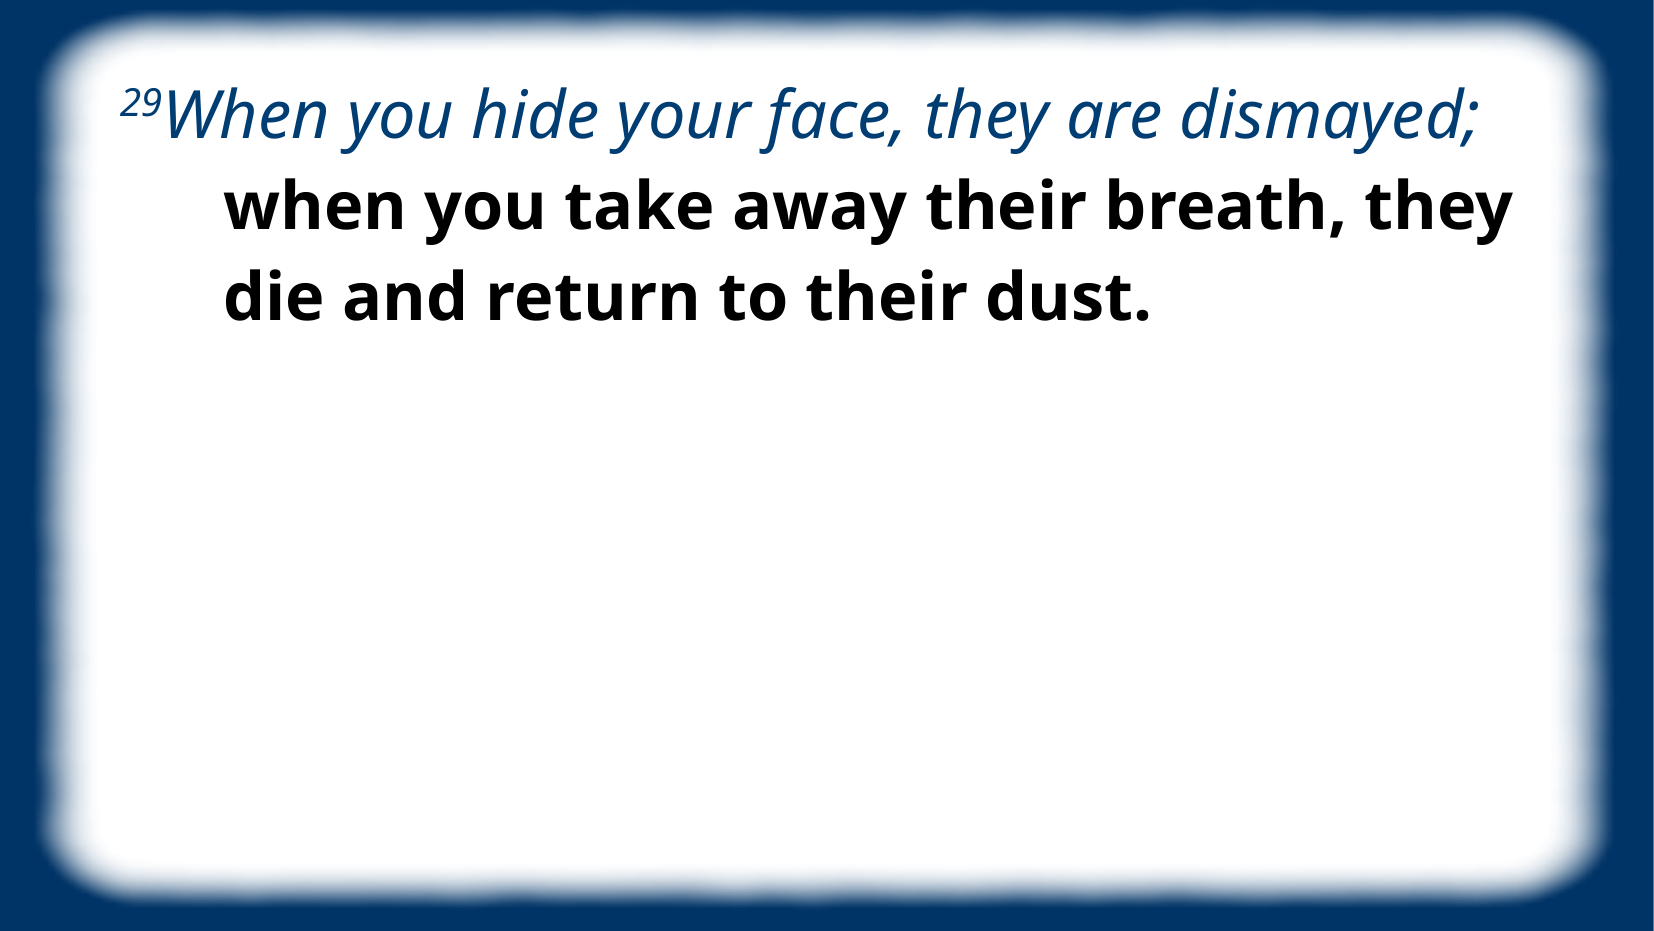

29When you hide your face, they are dismayed;
 when you take away their breath, they
 die and return to their dust.